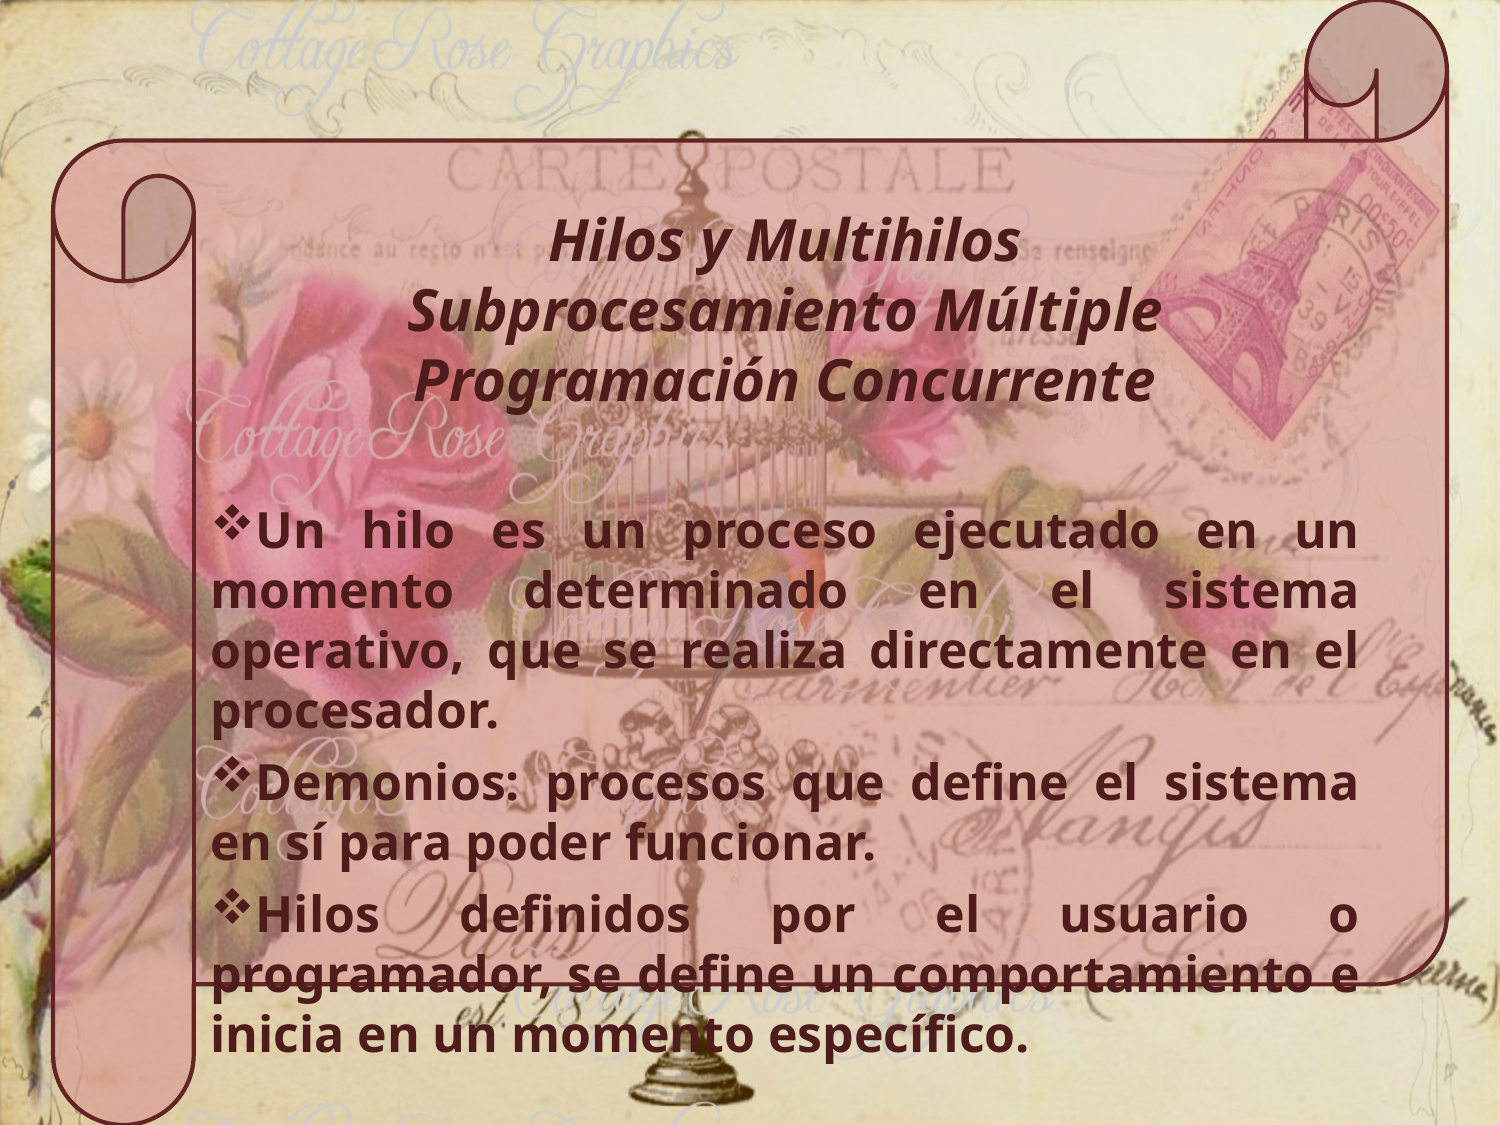

Hilos y Multihilos
Subprocesamiento Múltiple
Programación Concurrente
Un hilo es un proceso ejecutado en un momento determinado en el sistema operativo, que se realiza directamente en el procesador.
Demonios: procesos que define el sistema en sí para poder funcionar.
Hilos definidos por el usuario o programador, se define un comportamiento e inicia en un momento específico.
#